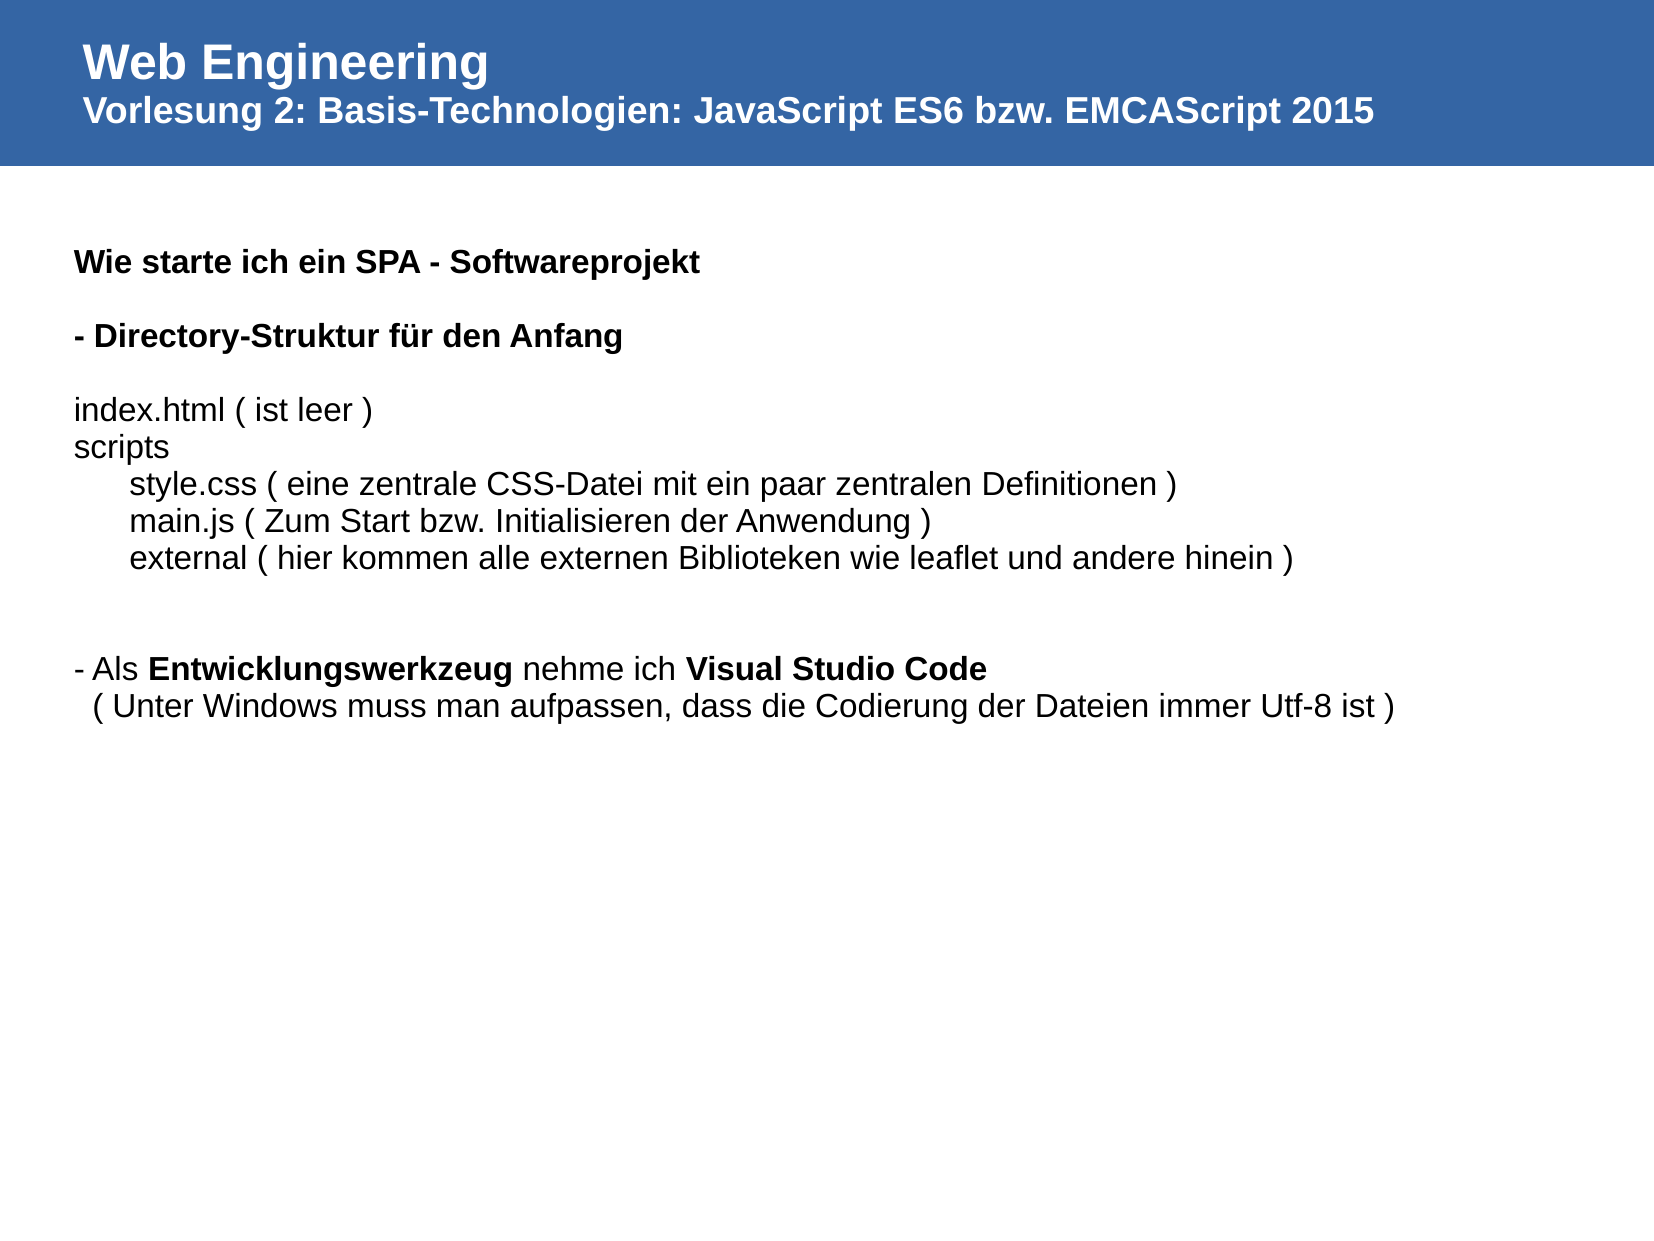

# Web Engineering Vorlesung 2: Basis-Technologien: JavaScript ES6 bzw. EMCAScript 2015
Wie starte ich ein SPA - Softwareprojekt
- Directory-Struktur für den Anfang
index.html ( ist leer )
scripts
 style.css ( eine zentrale CSS-Datei mit ein paar zentralen Definitionen )
 main.js ( Zum Start bzw. Initialisieren der Anwendung )
 external ( hier kommen alle externen Biblioteken wie leaflet und andere hinein )
- Als Entwicklungswerkzeug nehme ich Visual Studio Code
 ( Unter Windows muss man aufpassen, dass die Codierung der Dateien immer Utf-8 ist )